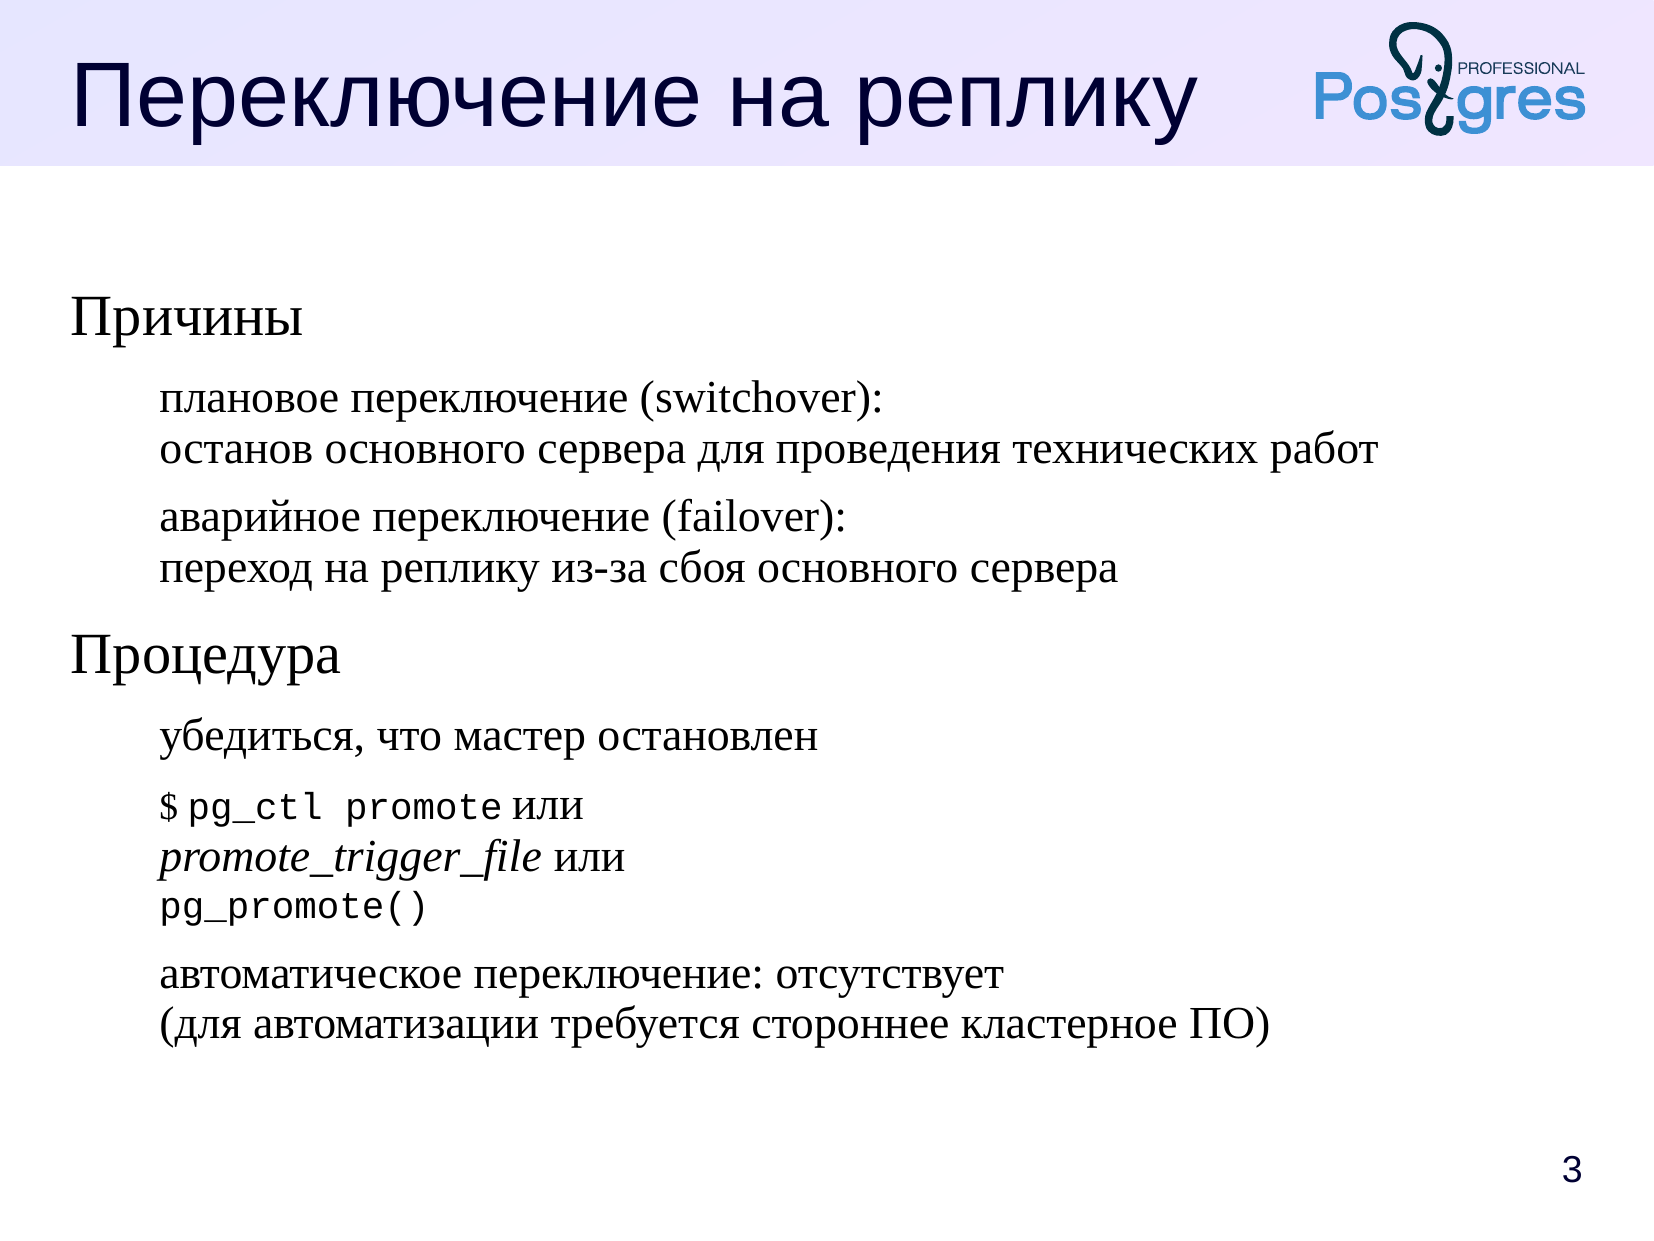

# Переключение на реплику
Причины
плановое переключение (switchover):
останов основного сервера для проведения технических работ
аварийное переключение (failover):
переход на реплику из-за сбоя основного сервера
Процедура
убедиться, что мастер остановлен
$ pg_ctl promote или
promote_trigger_file или
pg_promote()
автоматическое переключение: отсутствует
(для автоматизации требуется стороннее кластерное ПО)